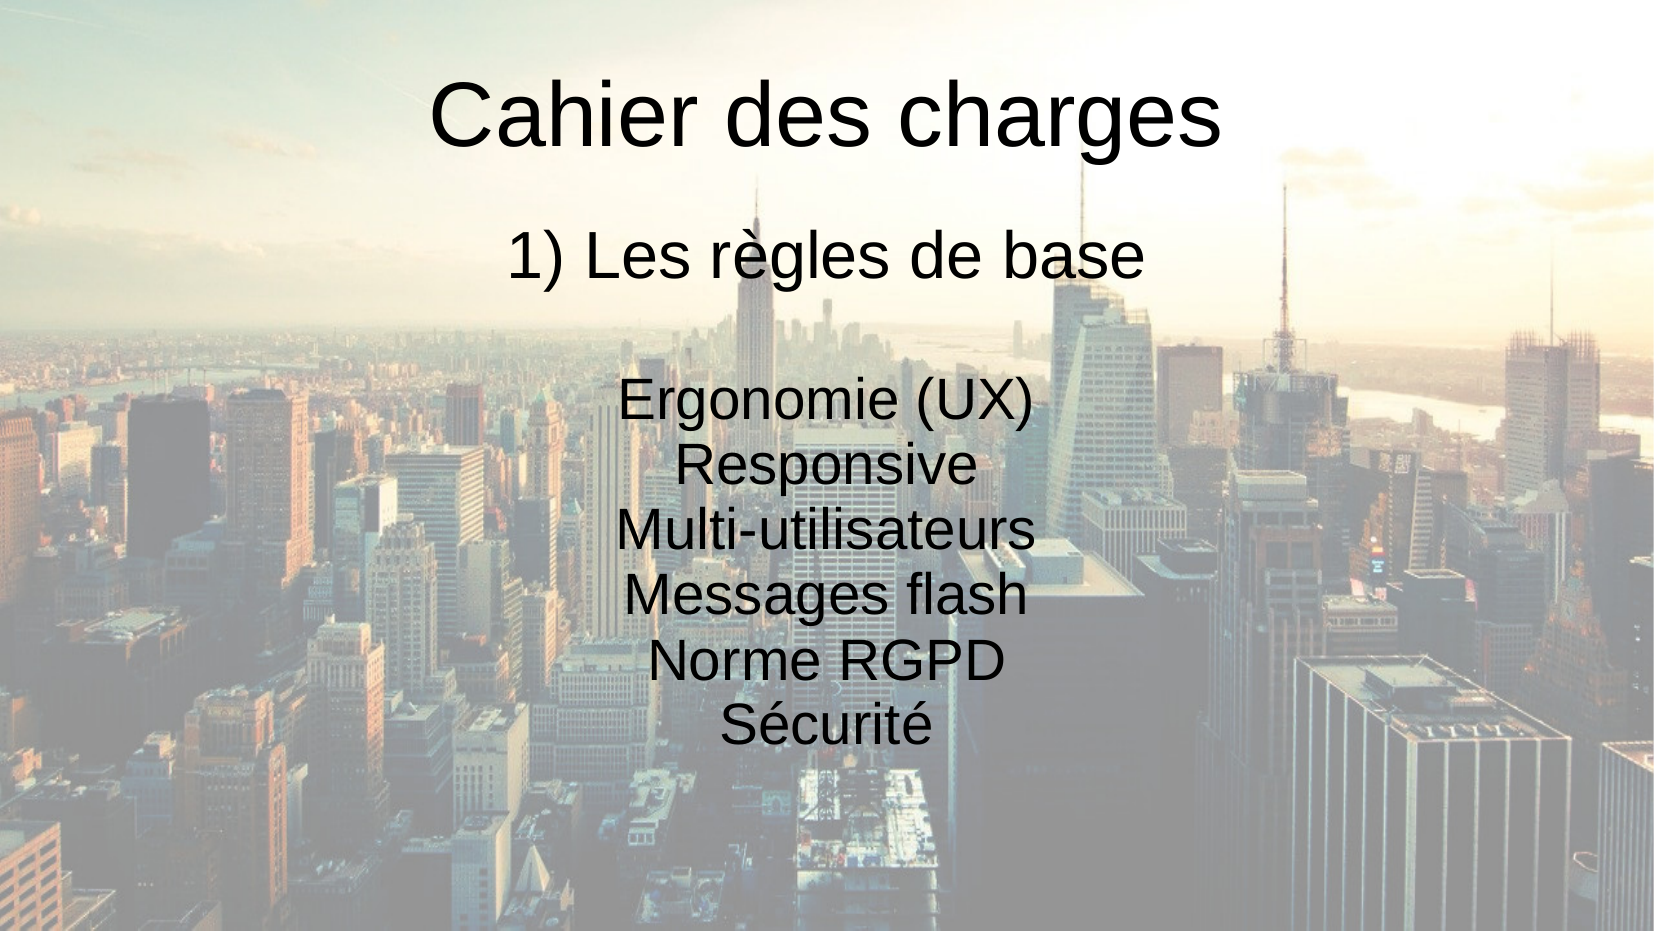

# Cahier des charges
1) Les règles de base
Ergonomie (UX)
Responsive
Multi-utilisateurs
Messages flash
Norme RGPD
Sécurité